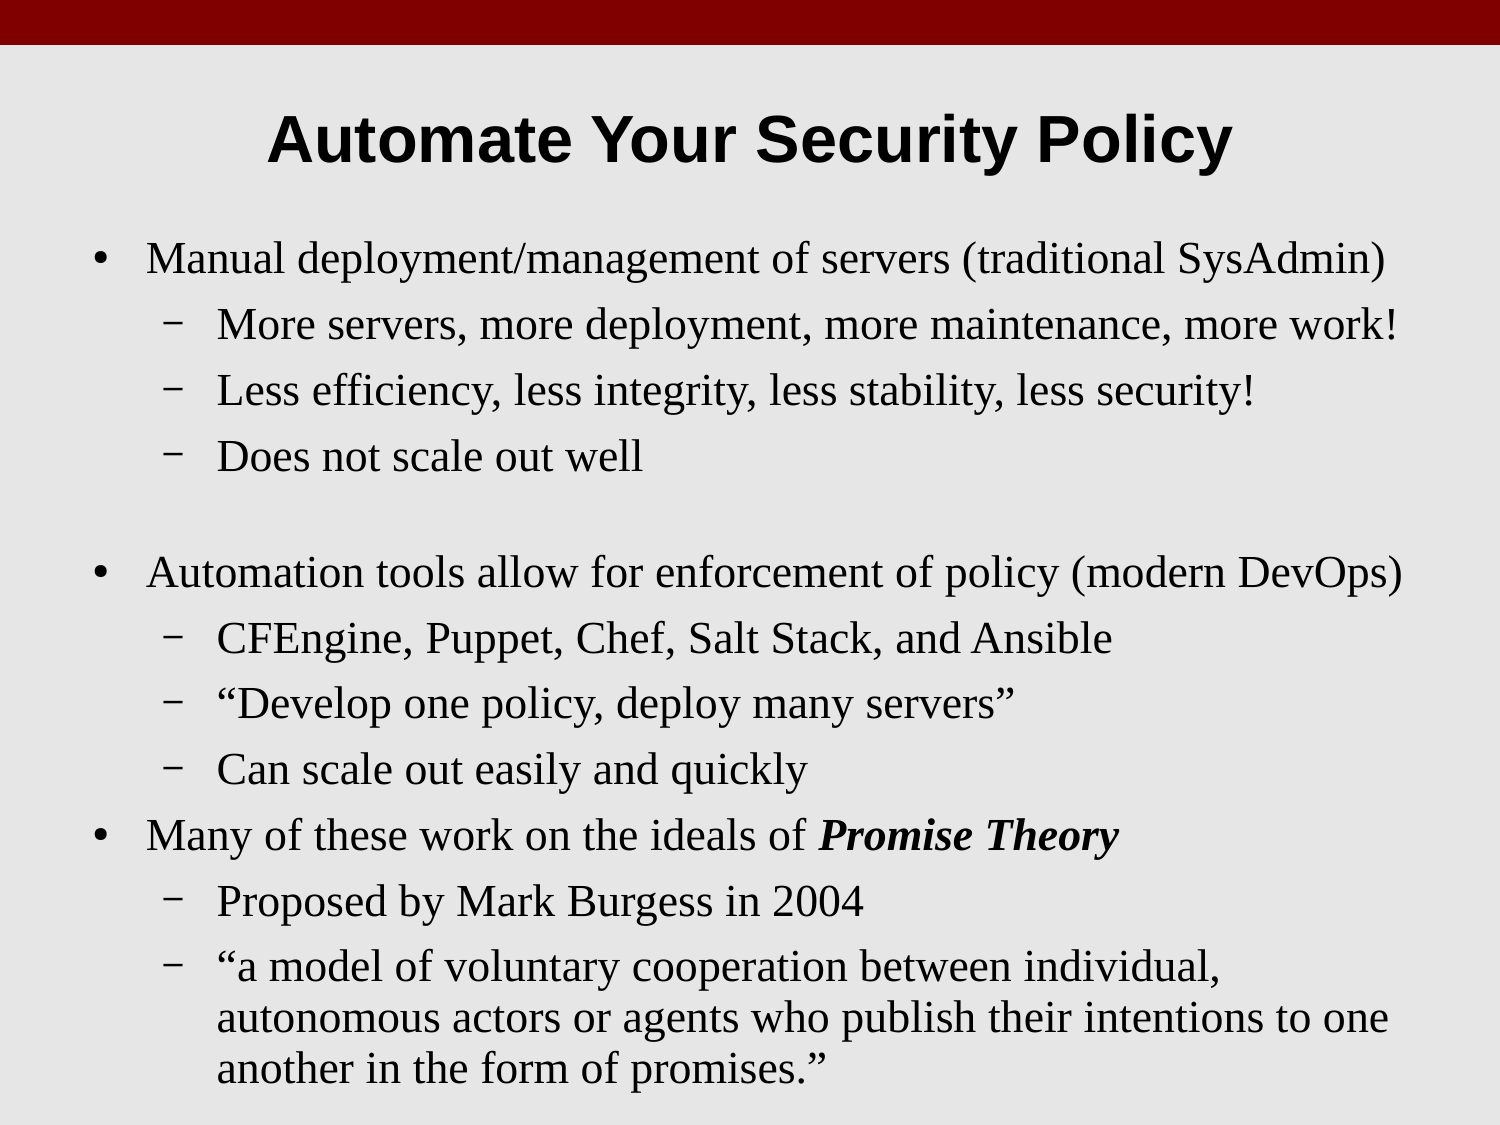

# Automate Your Security Policy
Manual deployment/management of servers (traditional SysAdmin)
More servers, more deployment, more maintenance, more work!
Less efficiency, less integrity, less stability, less security!
Does not scale out well
Automation tools allow for enforcement of policy (modern DevOps)
CFEngine, Puppet, Chef, Salt Stack, and Ansible
“Develop one policy, deploy many servers”
Can scale out easily and quickly
Many of these work on the ideals of Promise Theory
Proposed by Mark Burgess in 2004
“a model of voluntary cooperation between individual, autonomous actors or agents who publish their intentions to one another in the form of promises.”